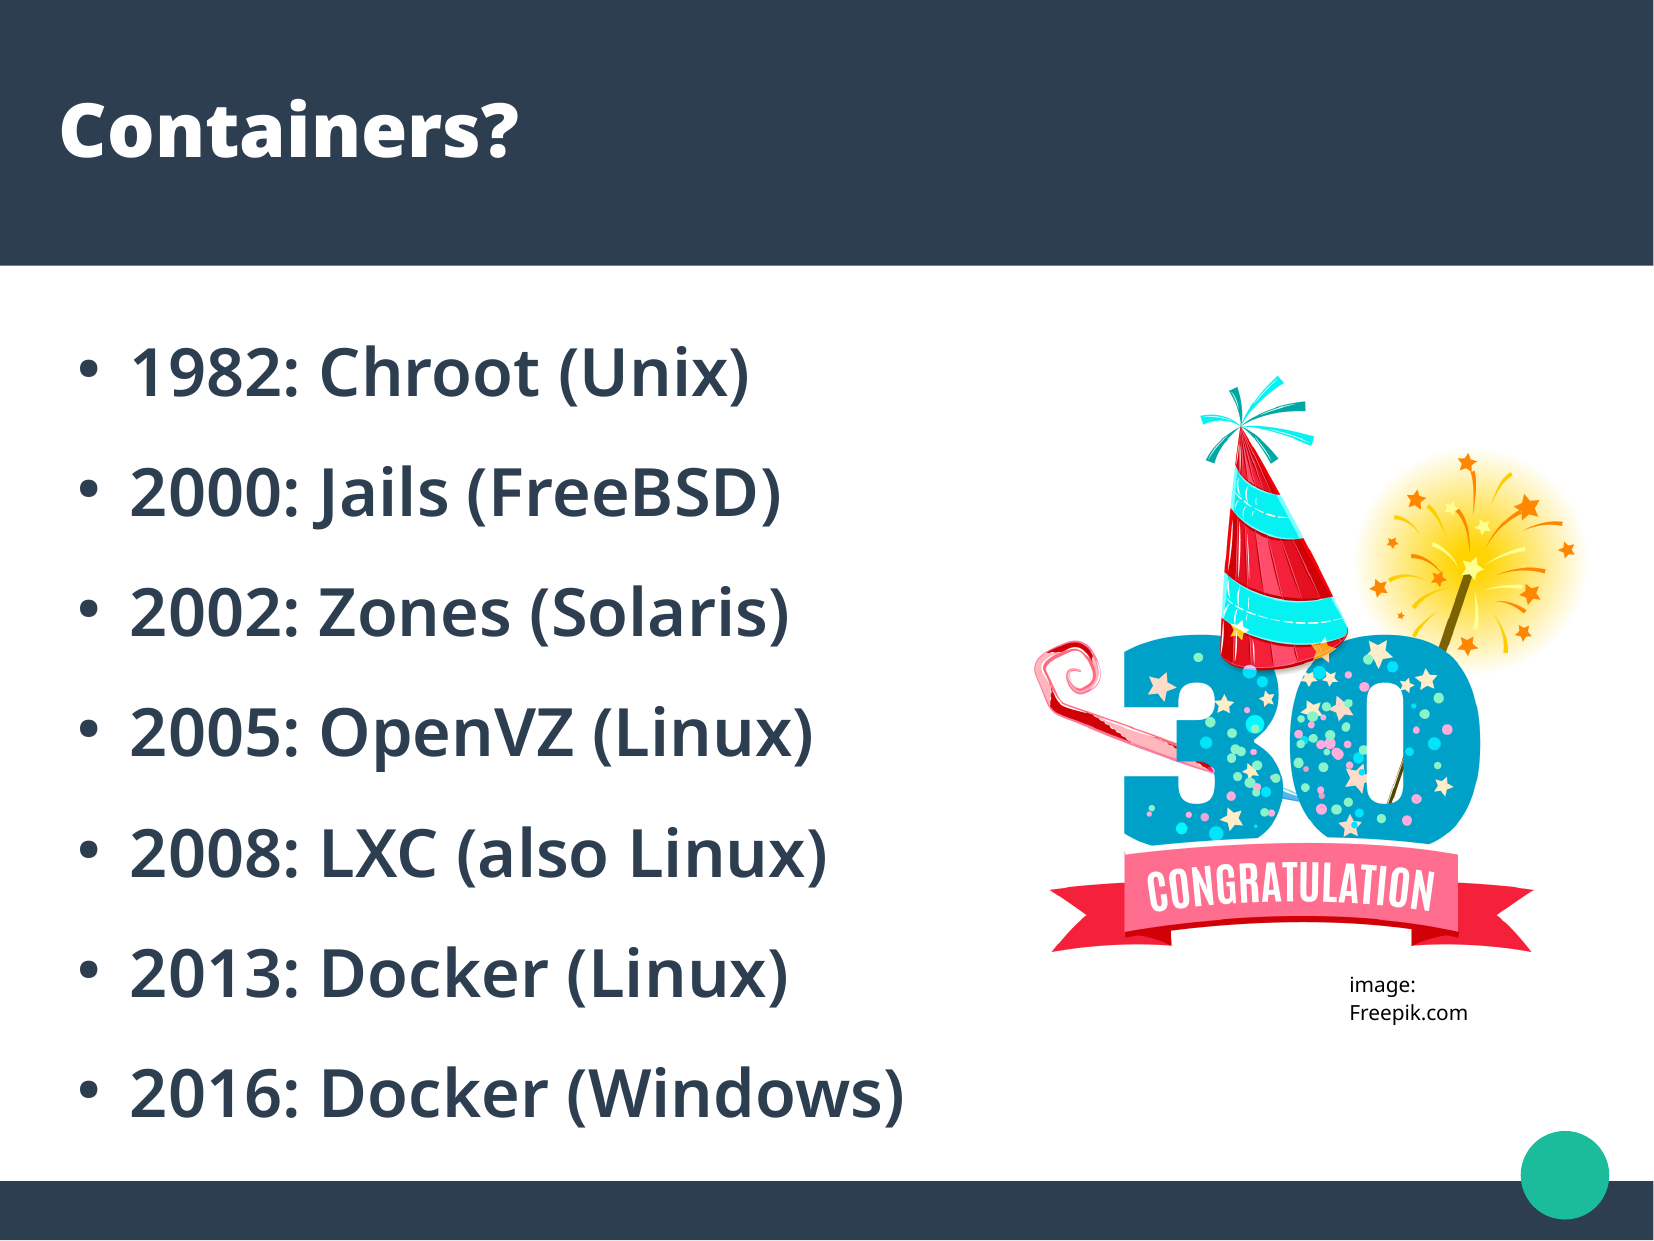

# Containers?
1982: Chroot (Unix)
2000: Jails (FreeBSD)
2002: Zones (Solaris)
2005: OpenVZ (Linux)
2008: LXC (also Linux)
2013: Docker (Linux)
2016: Docker (Windows)
image: Freepik.com